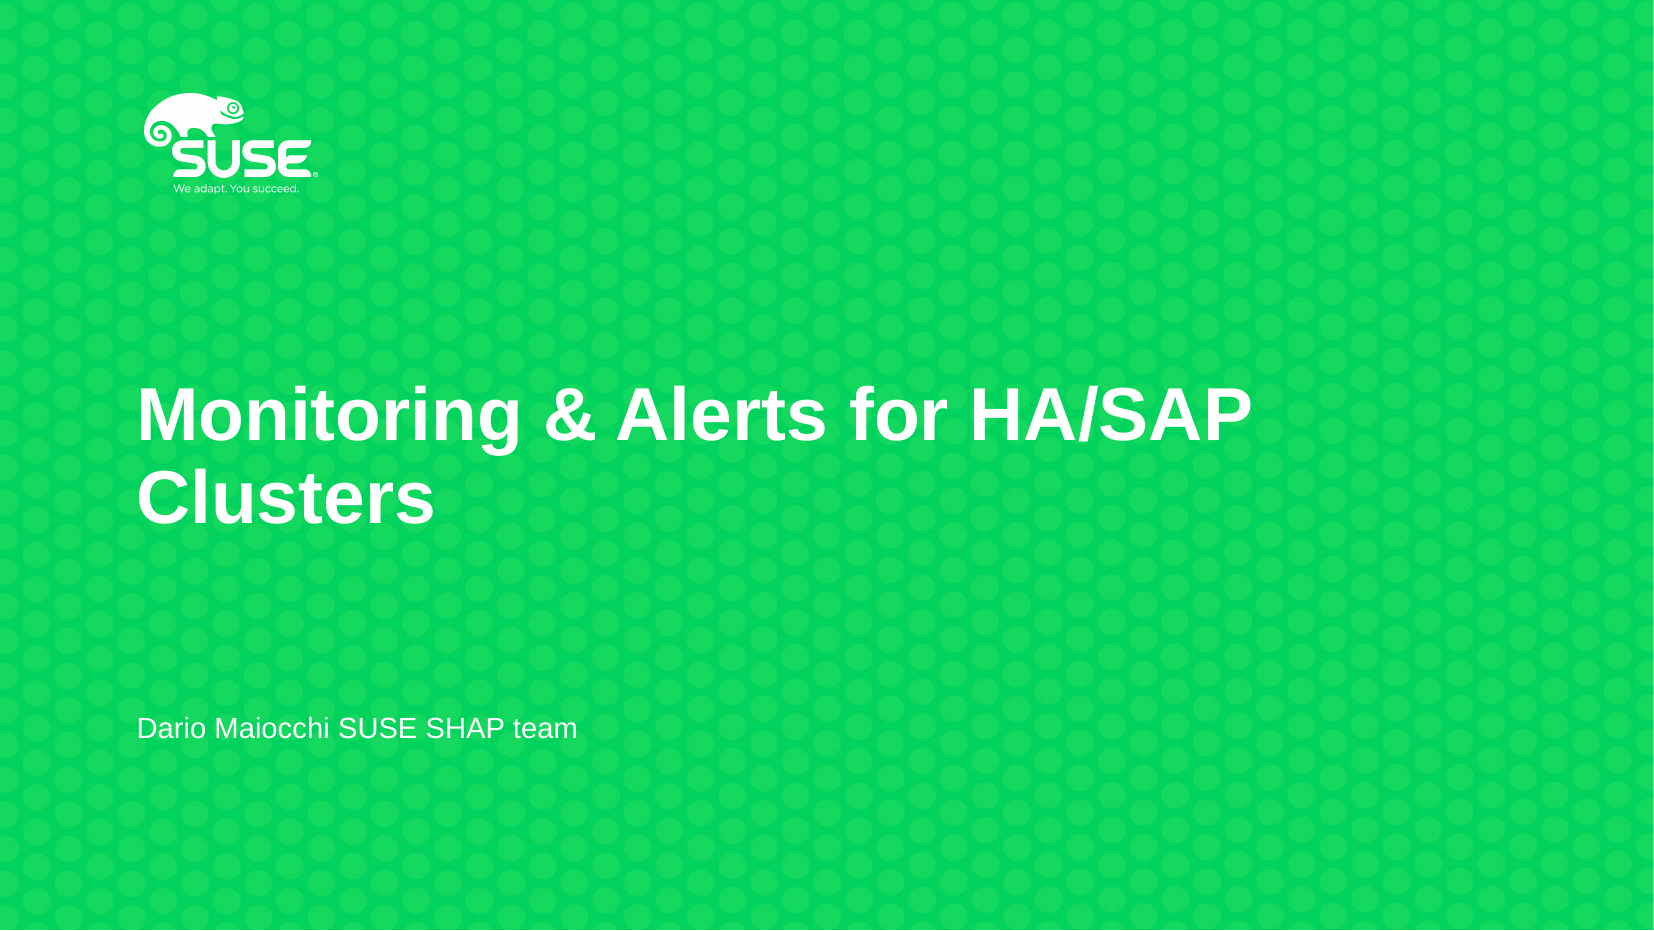

# Monitoring & Alerts for HA/SAP Clusters
Dario Maiocchi SUSE SHAP team